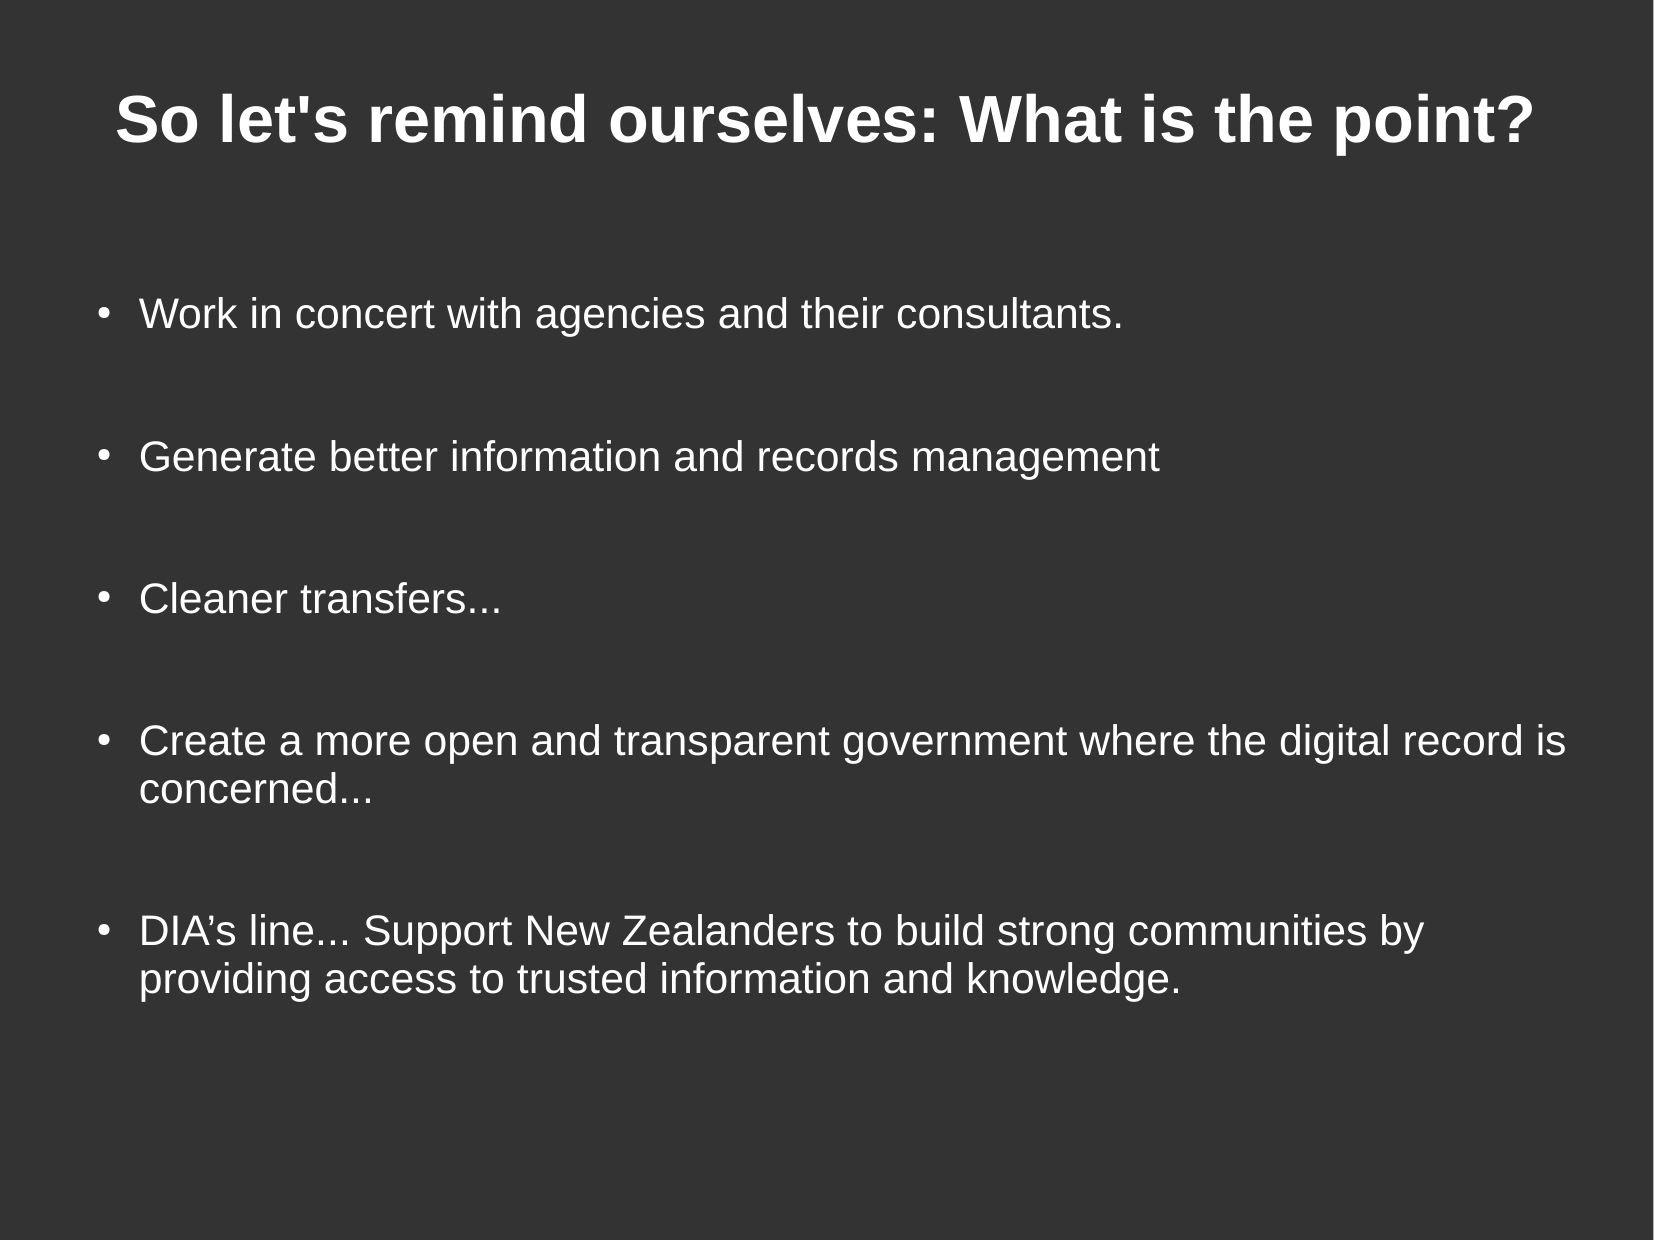

# So let's remind ourselves: What is the point?
Work in concert with agencies and their consultants.
Generate better information and records management
Cleaner transfers...
Create a more open and transparent government where the digital record is concerned...
DIA’s line... Support New Zealanders to build strong communities by providing access to trusted information and knowledge.